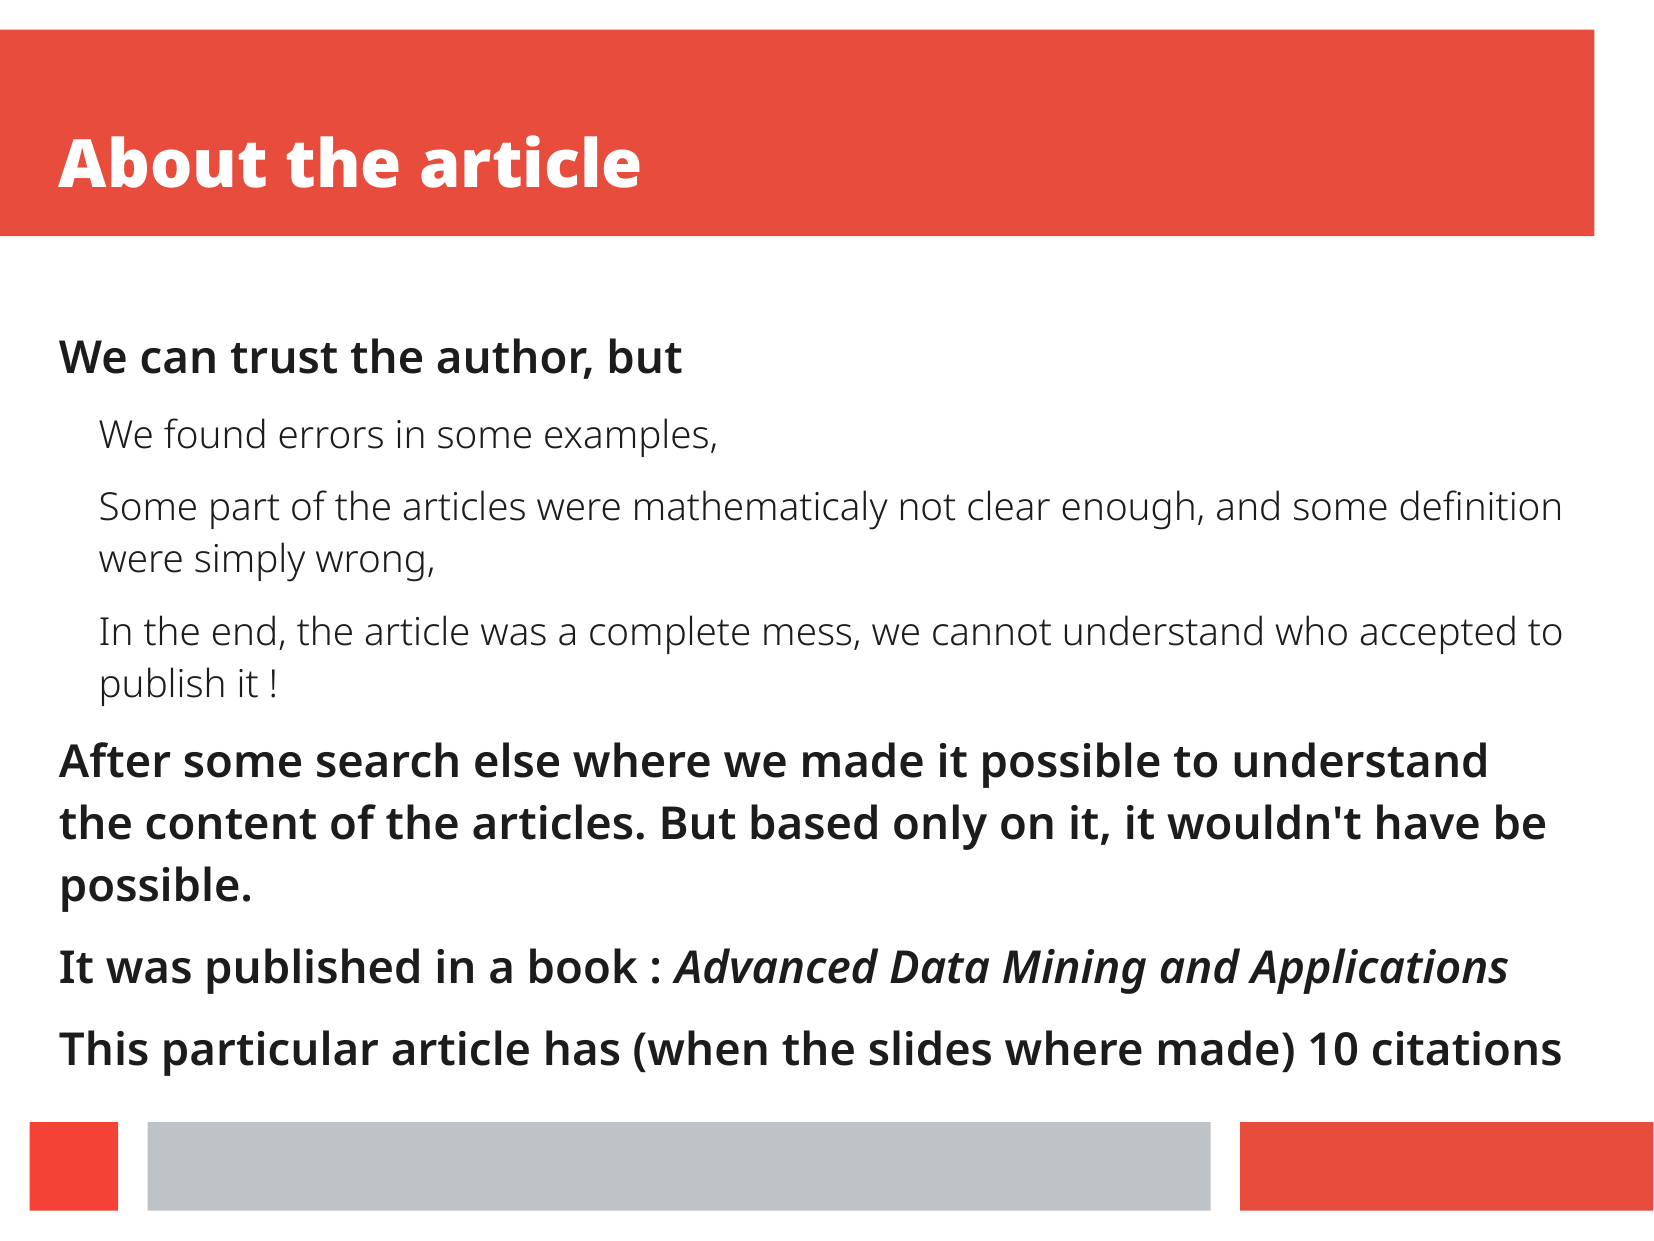

# About the article
We can trust the author, but
We found errors in some examples,
Some part of the articles were mathematicaly not clear enough, and some definition were simply wrong,
In the end, the article was a complete mess, we cannot understand who accepted to publish it !
After some search else where we made it possible to understand the content of the articles. But based only on it, it wouldn't have be possible.
It was published in a book : Advanced Data Mining and Applications
This particular article has (when the slides where made) 10 citations